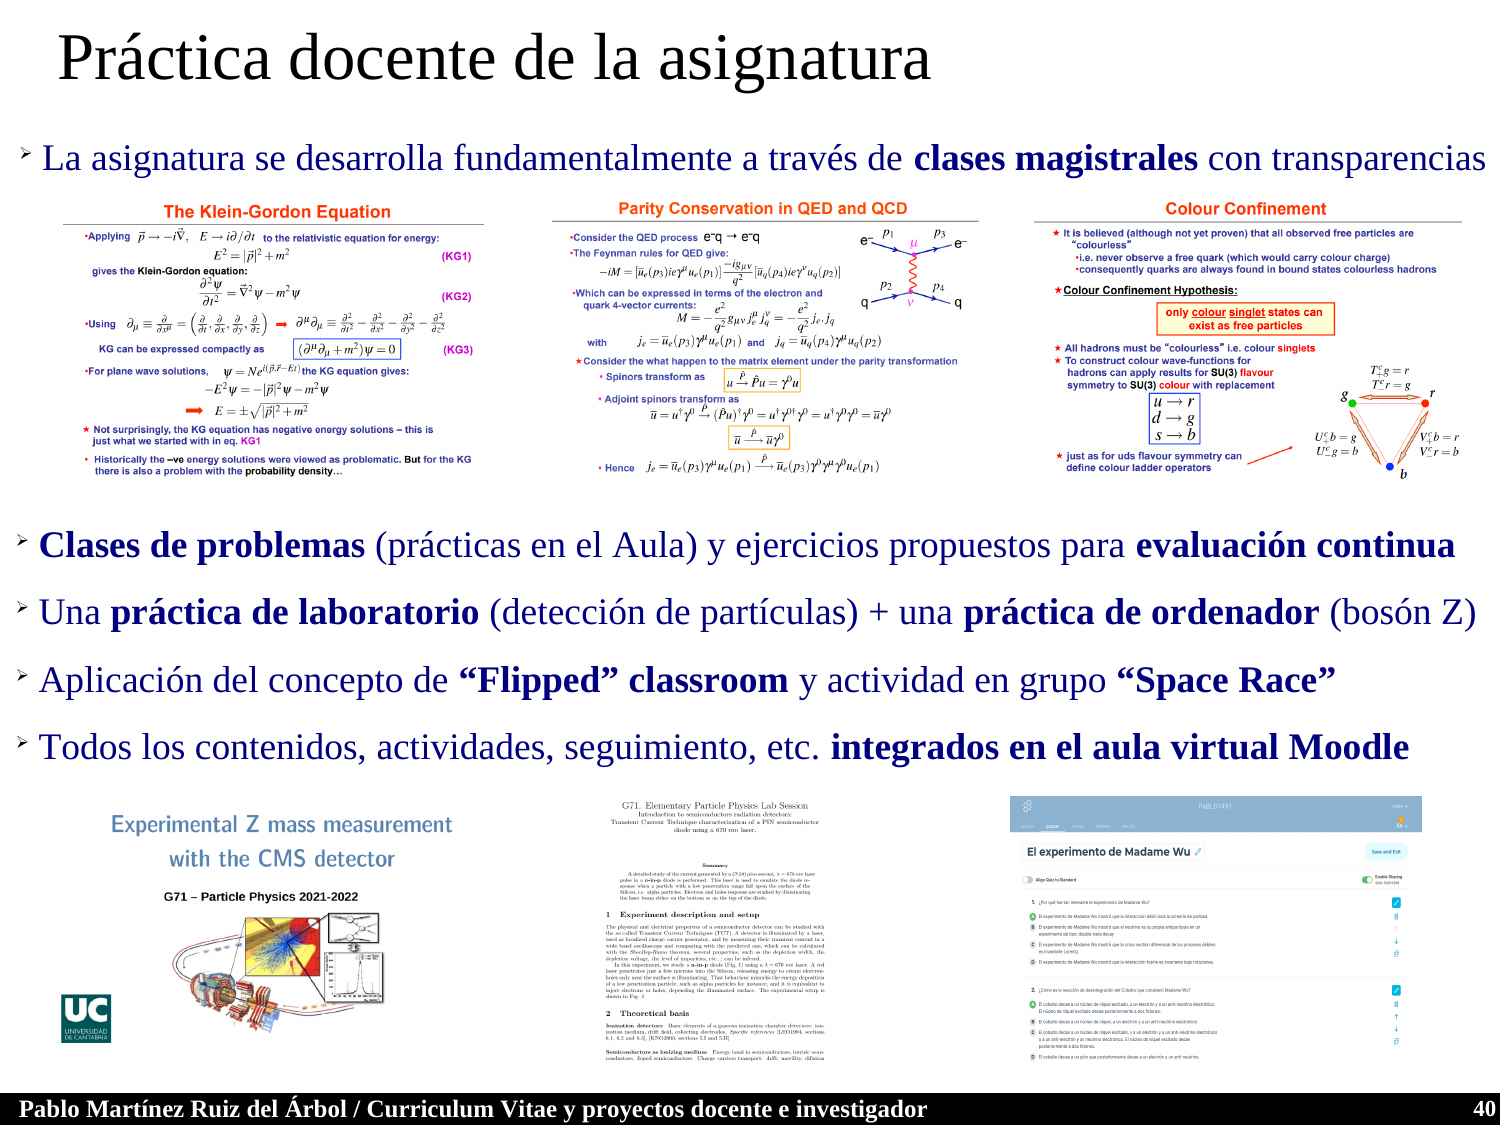

Práctica docente de la asignatura
 La asignatura se desarrolla fundamentalmente a través de clases magistrales con transparencias
 Clases de problemas (prácticas en el Aula) y ejercicios propuestos para evaluación continua
 Una práctica de laboratorio (detección de partículas) + una práctica de ordenador (bosón Z)
 Aplicación del concepto de “Flipped” classroom y actividad en grupo “Space Race”
 Todos los contenidos, actividades, seguimiento, etc. integrados en el aula virtual Moodle
40